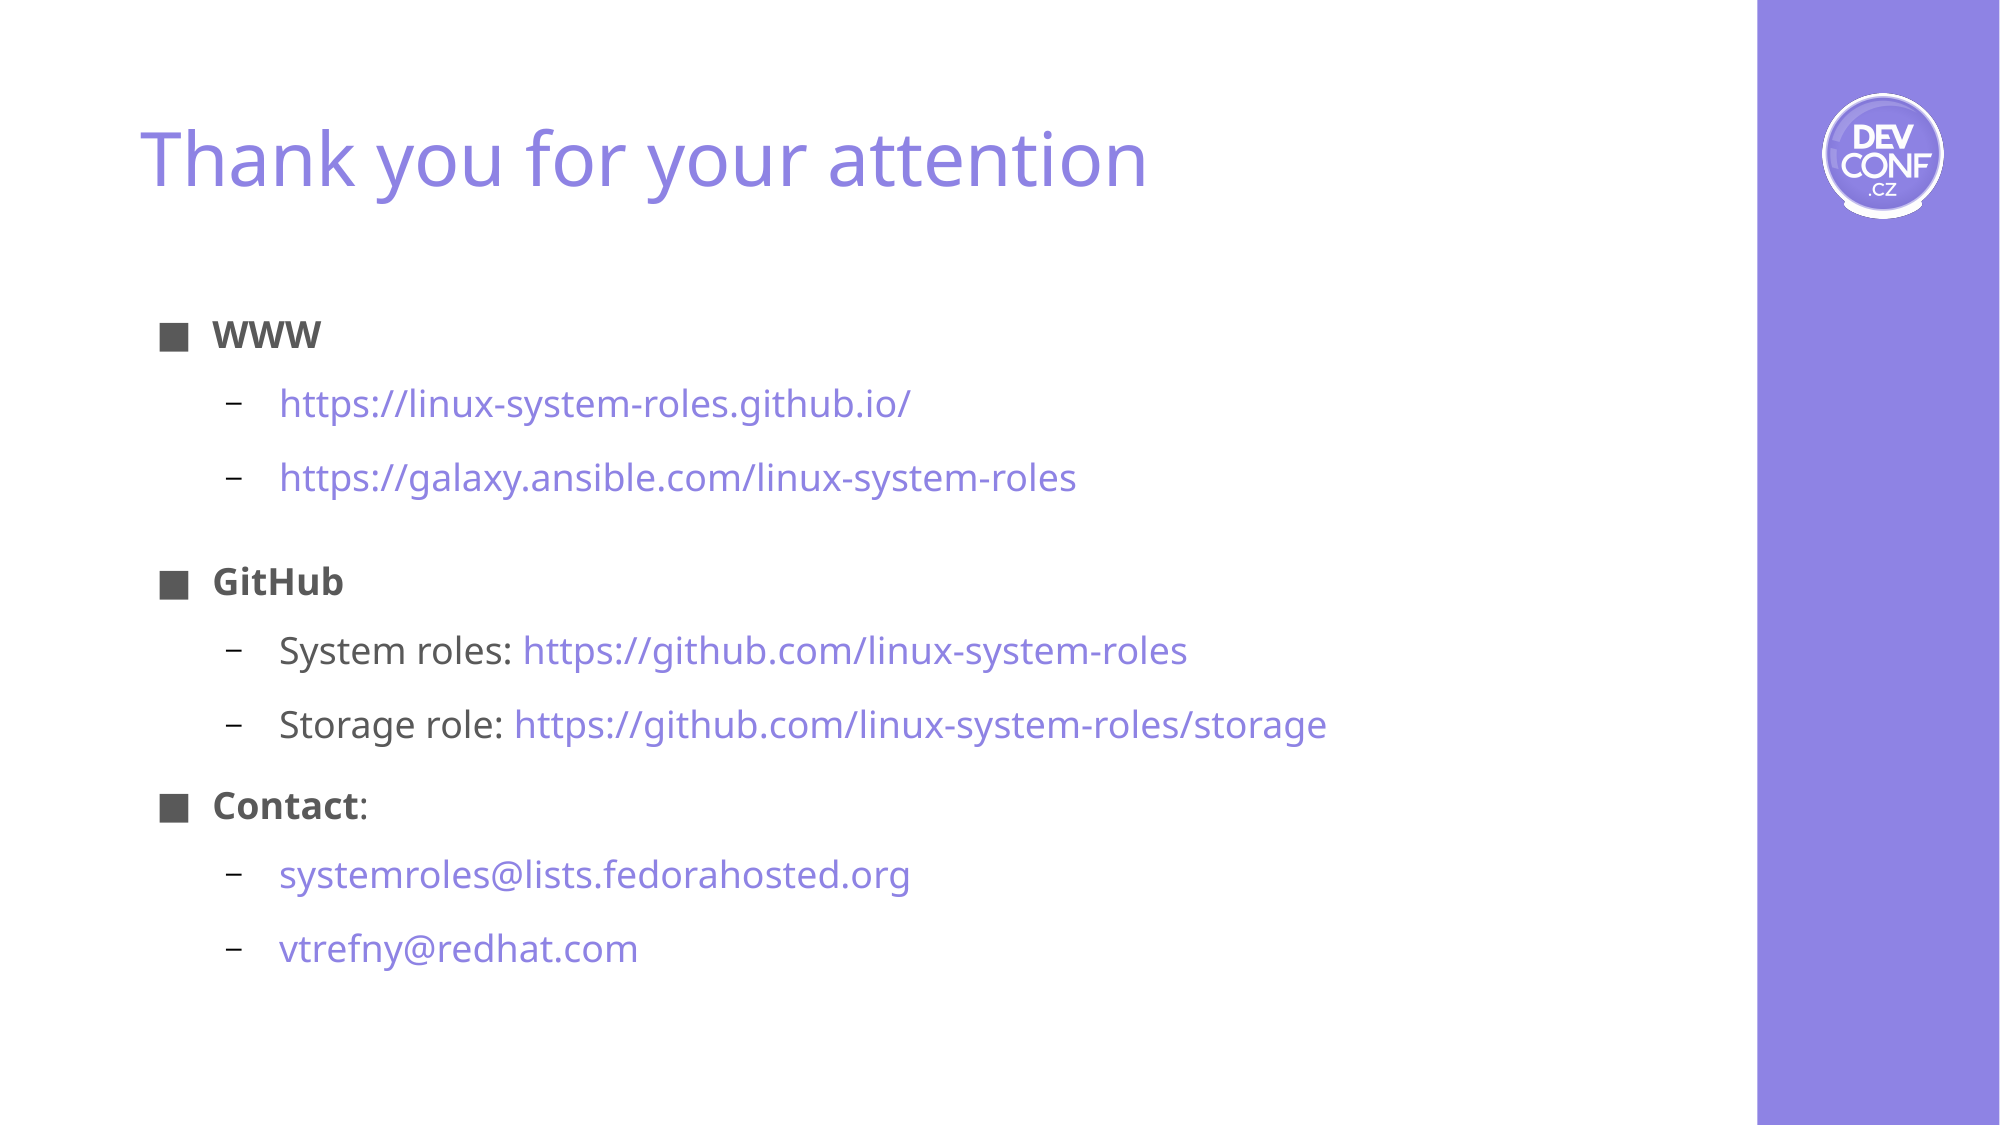

# Thank you for your attention
WWW
https://linux-system-roles.github.io/
https://galaxy.ansible.com/linux-system-roles
GitHub
System roles: https://github.com/linux-system-roles
Storage role: https://github.com/linux-system-roles/storage
Contact:
systemroles@lists.fedorahosted.org
vtrefny@redhat.com